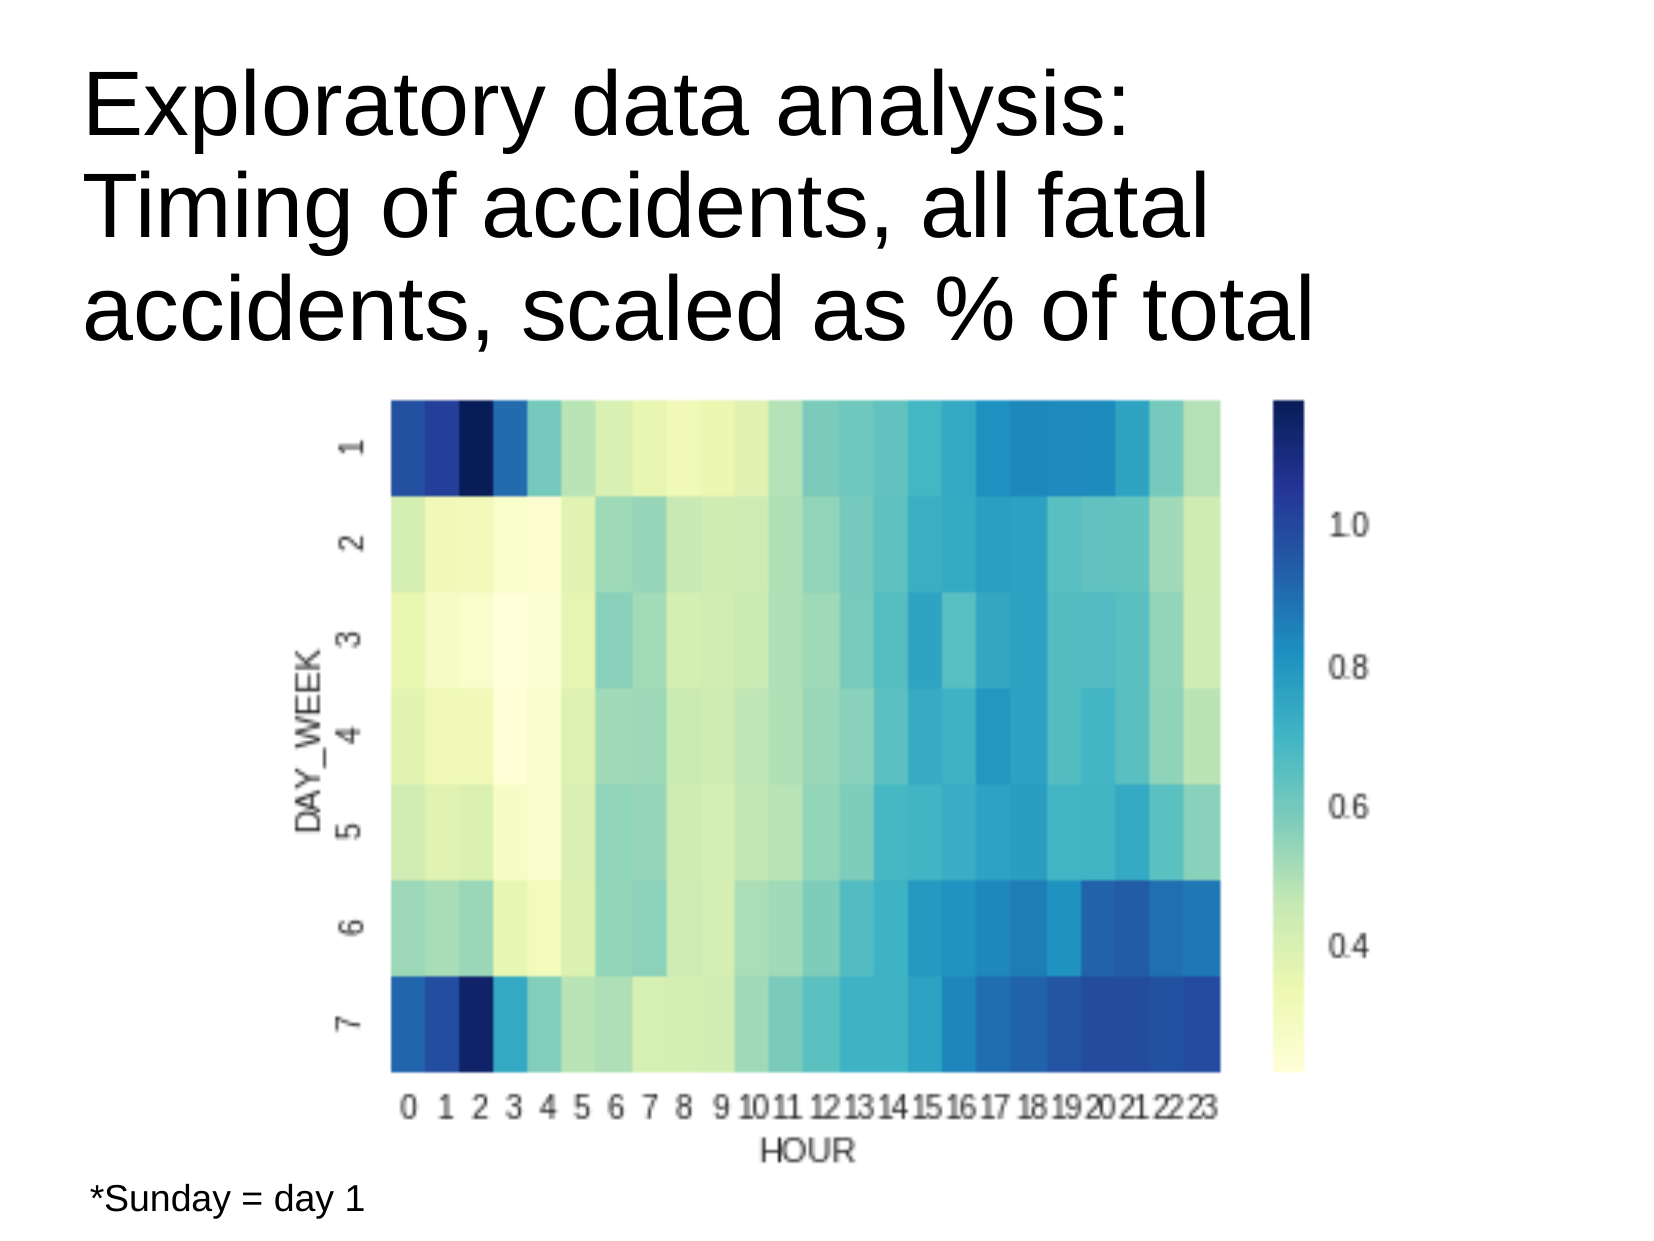

# Exploratory data analysis: Timing of accidents, all fatal accidents, scaled as % of total
*Sunday = day 1